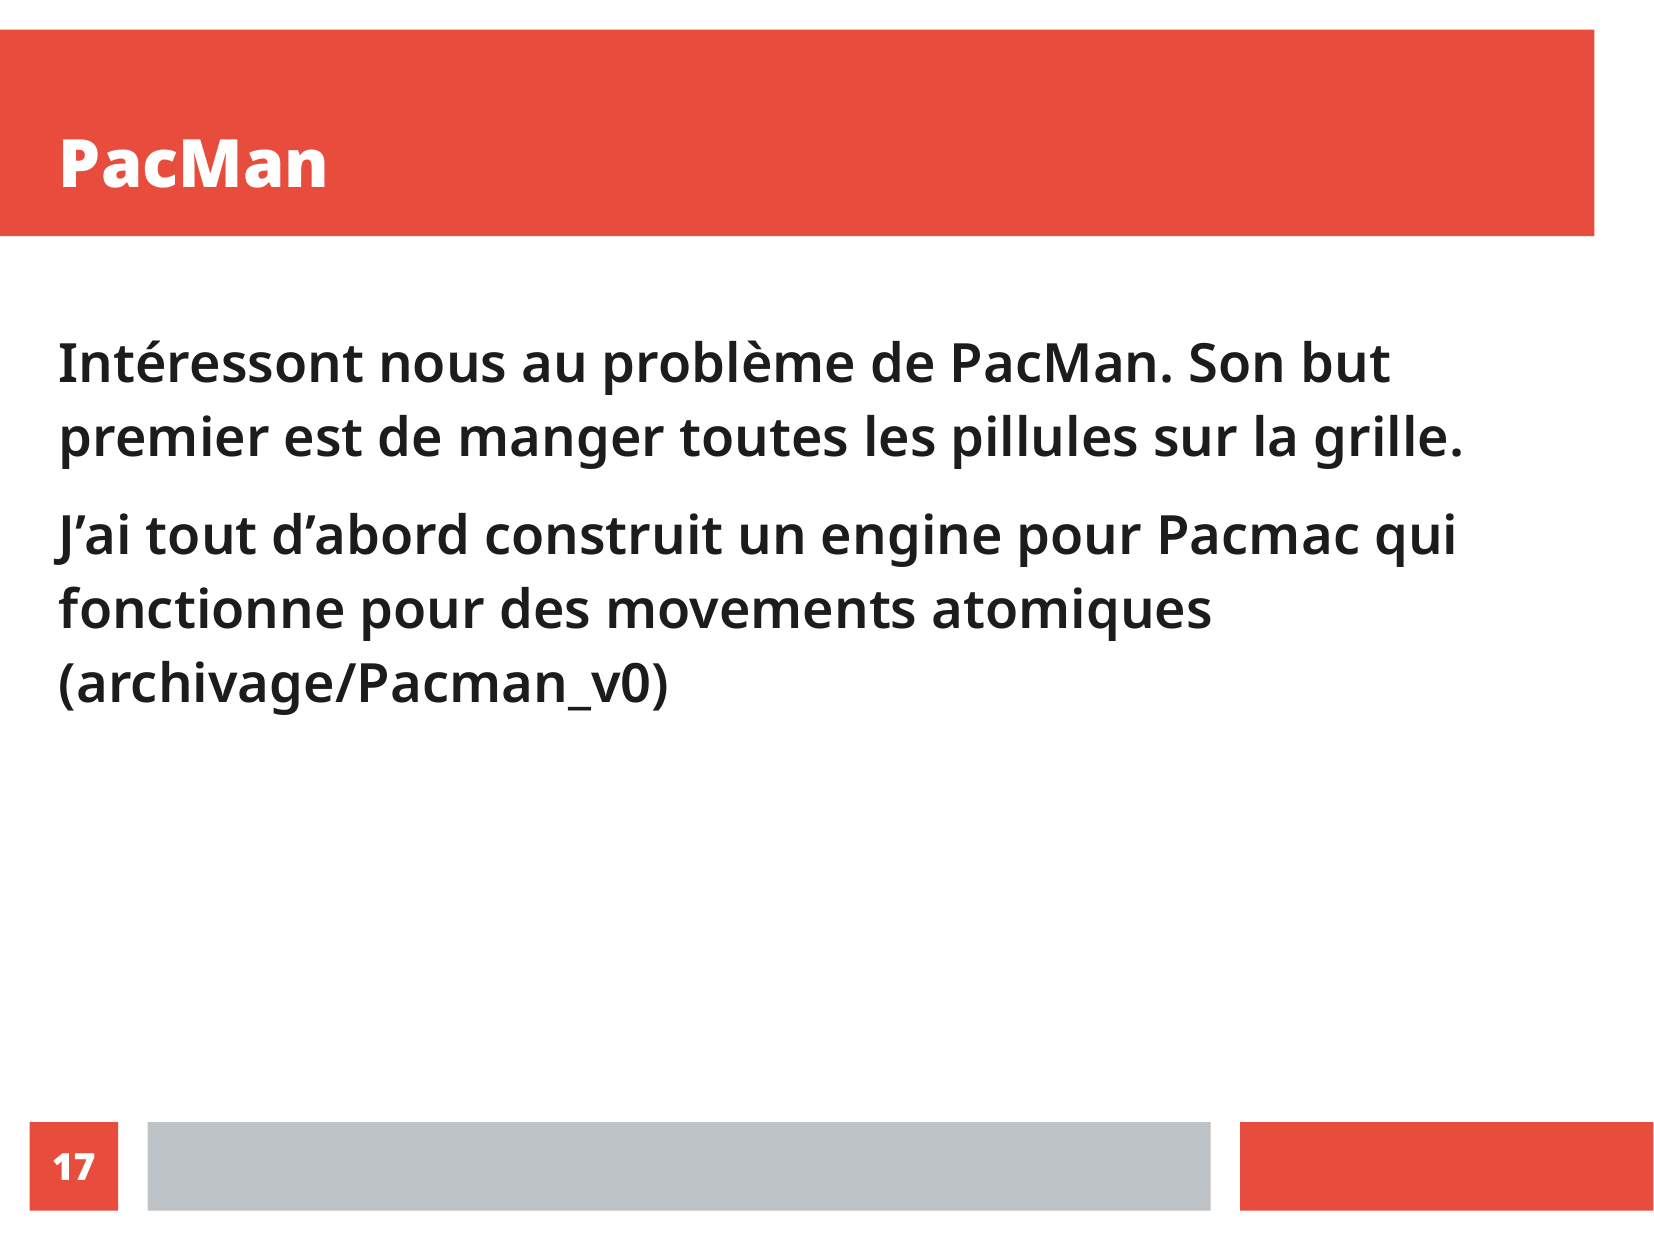

# PacMan
Intéressont nous au problème de PacMan. Son but premier est de manger toutes les pillules sur la grille.
J’ai tout d’abord construit un engine pour Pacmac qui fonctionne pour des movements atomiques (archivage/Pacman_v0)
17